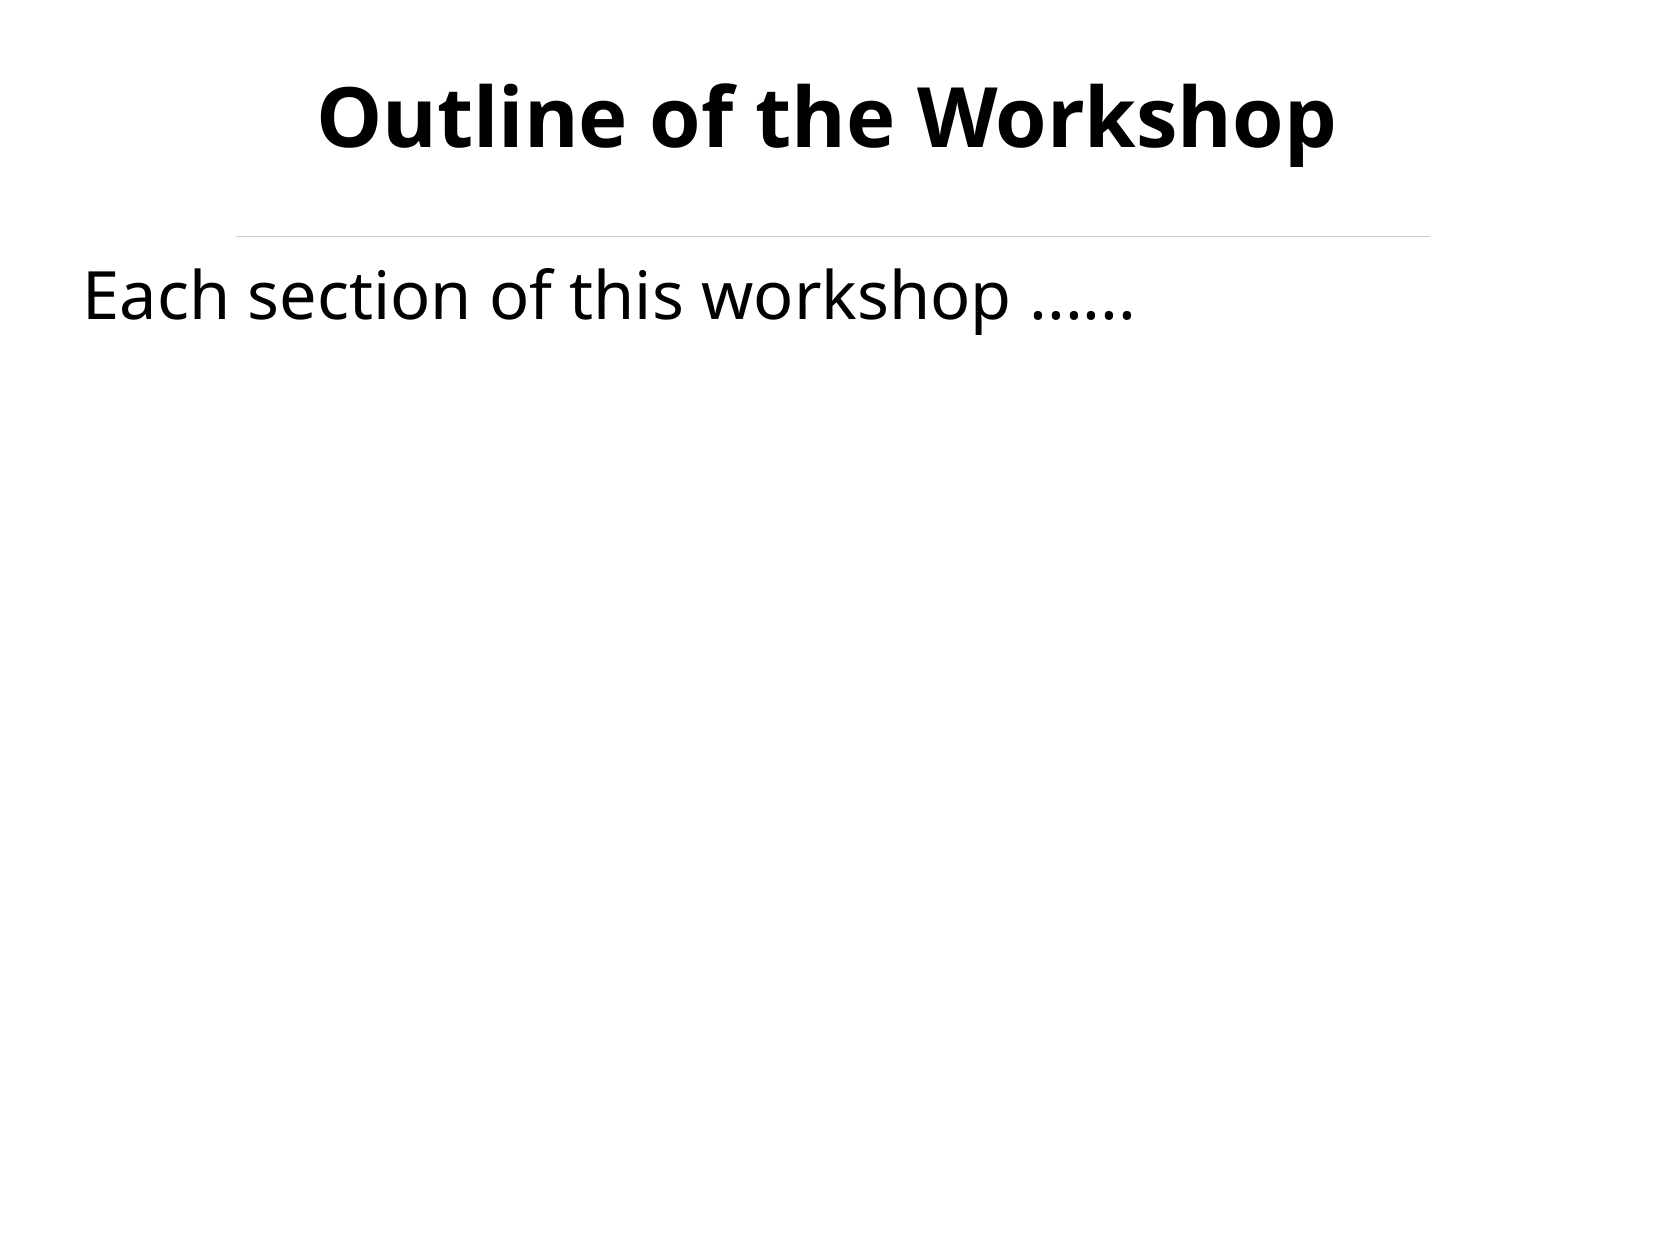

# Outline of the Workshop
Each section of this workshop ......